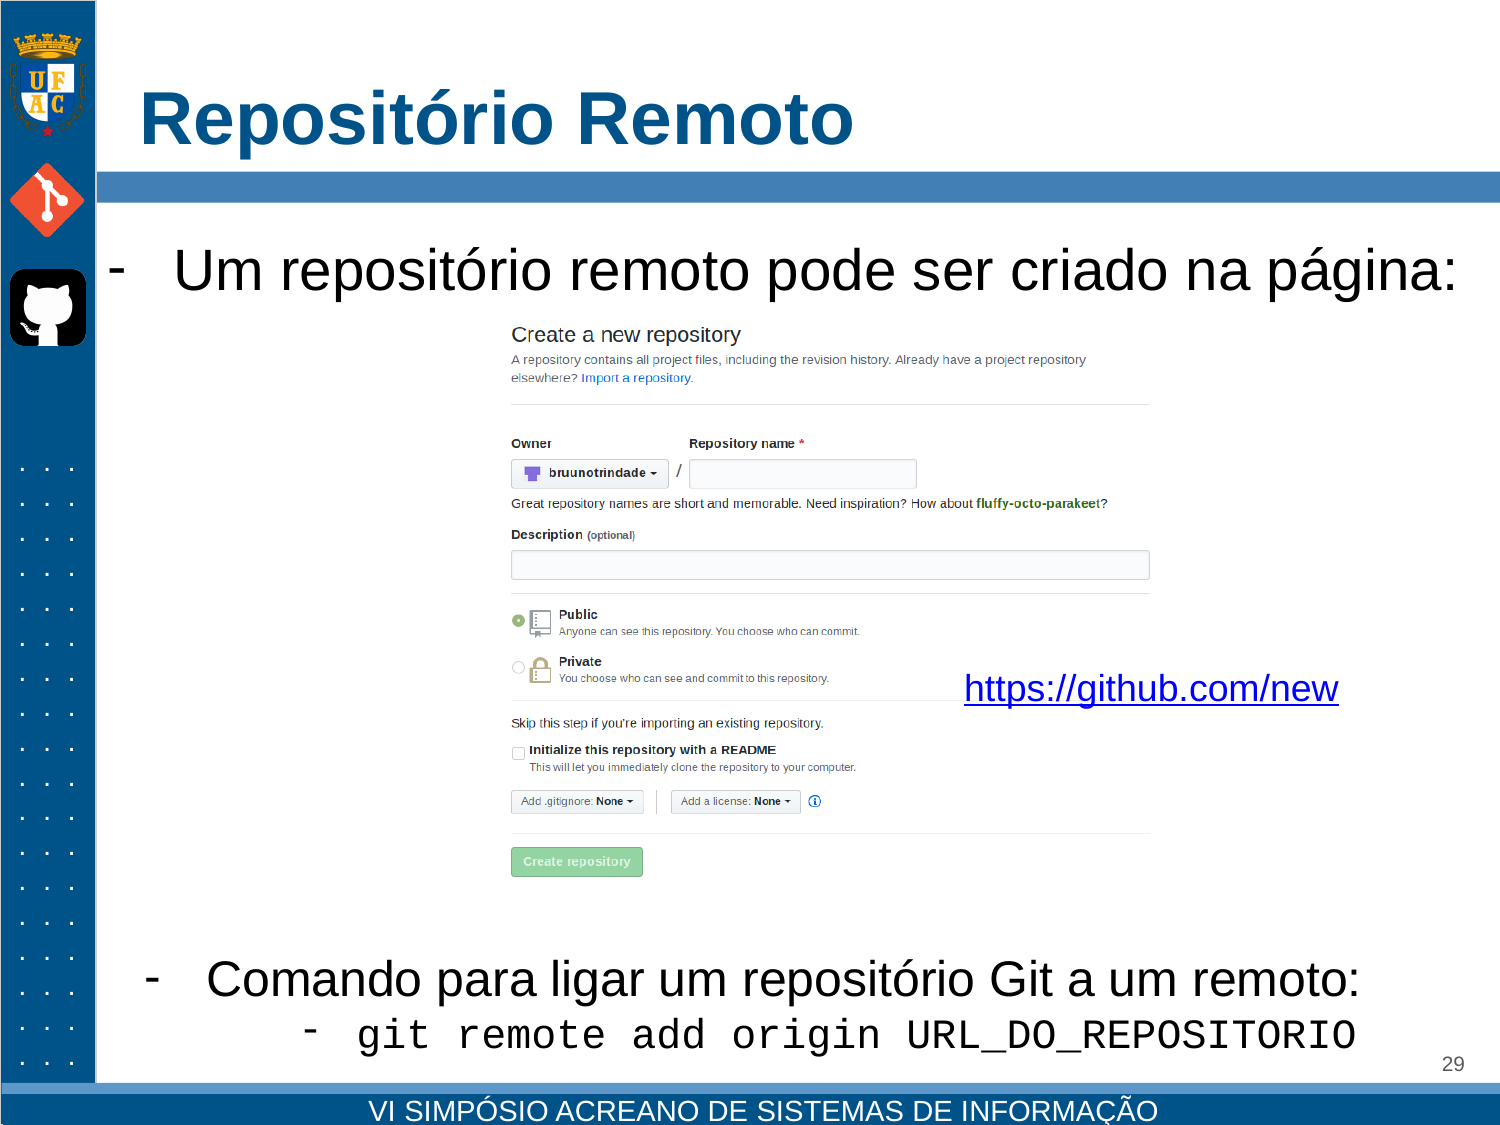

# Repositório Remoto
Um repositório remoto pode ser criado na página:
. . .
. . .
. . .
. . .
. . .
. . .
. . .
. . .
. . .
. . .
. . .
. . .
. . .
. . .
. . .
. . .
. . .
. . .
https://github.com/new
Comando para ligar um repositório Git a um remoto:
git remote add origin URL_DO_REPOSITORIO
VI SIMPÓSIO ACREANO DE SISTEMAS DE INFORMAÇÃO